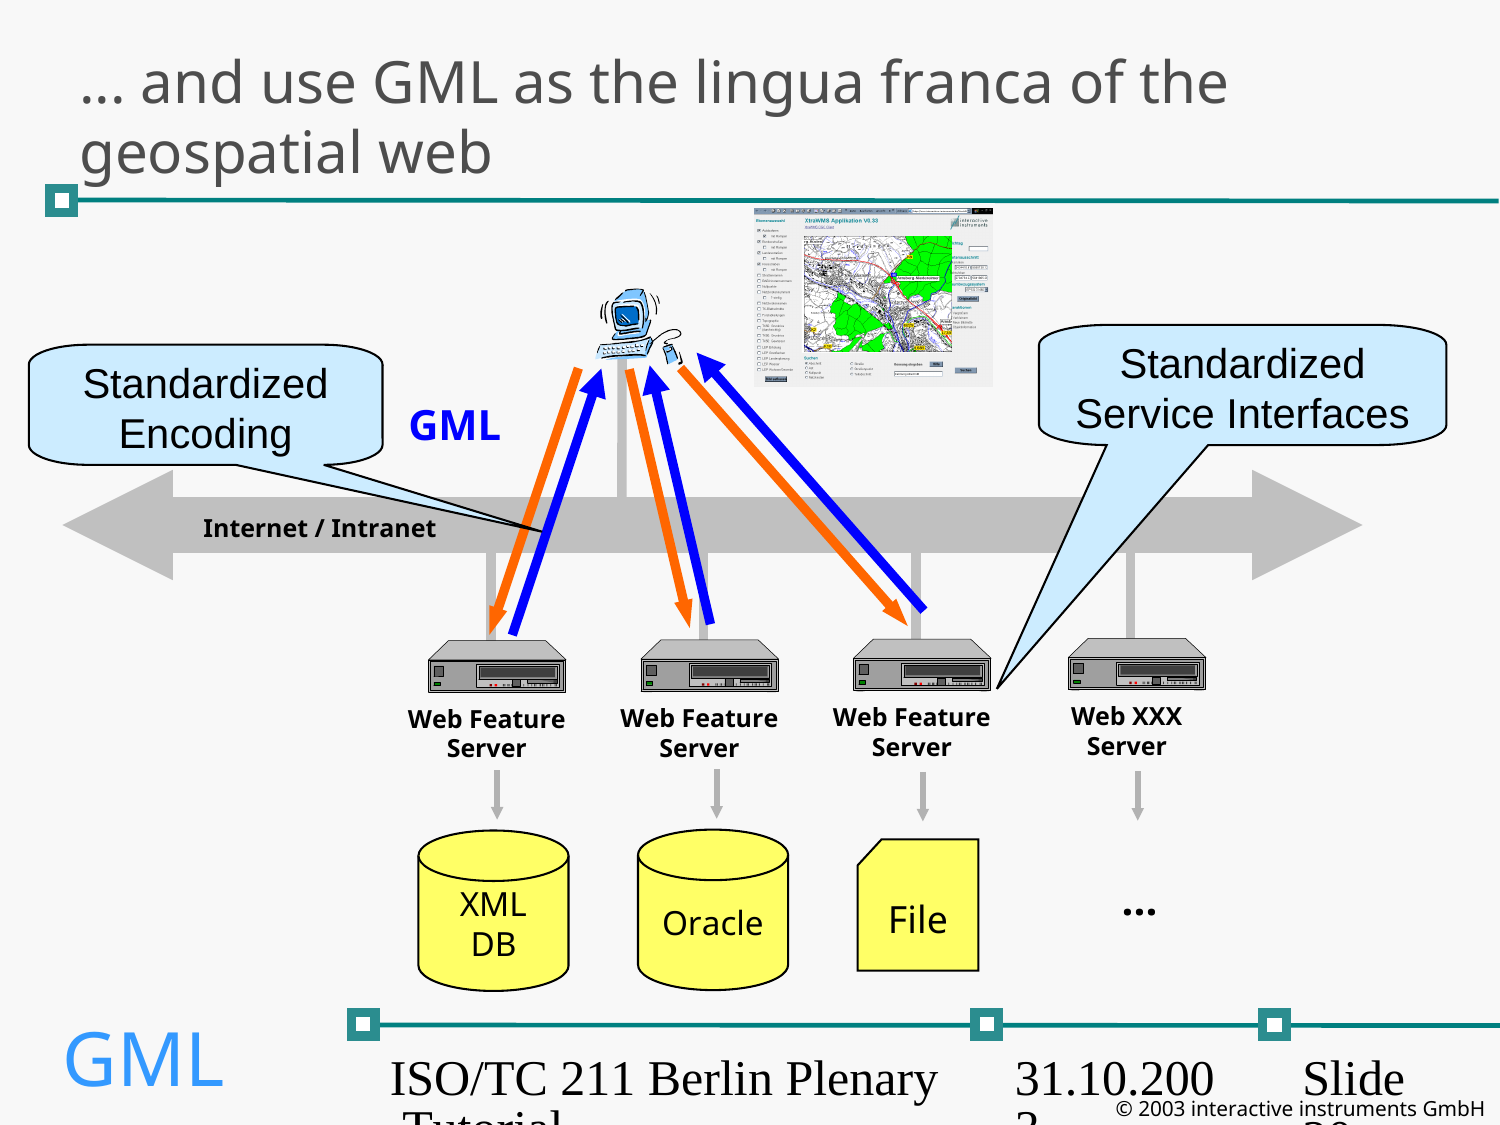

# ... and use GML as the lingua franca of the geospatial web
Standardized Service Interfaces
Standardized Encoding
GML
Internet / Intranet
Web XXX
Server
...
Web Feature
Server
Web Feature
Server
Web Feature
Server
Oracle
XML
DB
File
ISO/TC 211 Berlin Plenary Tutorial
31.10.2003
20